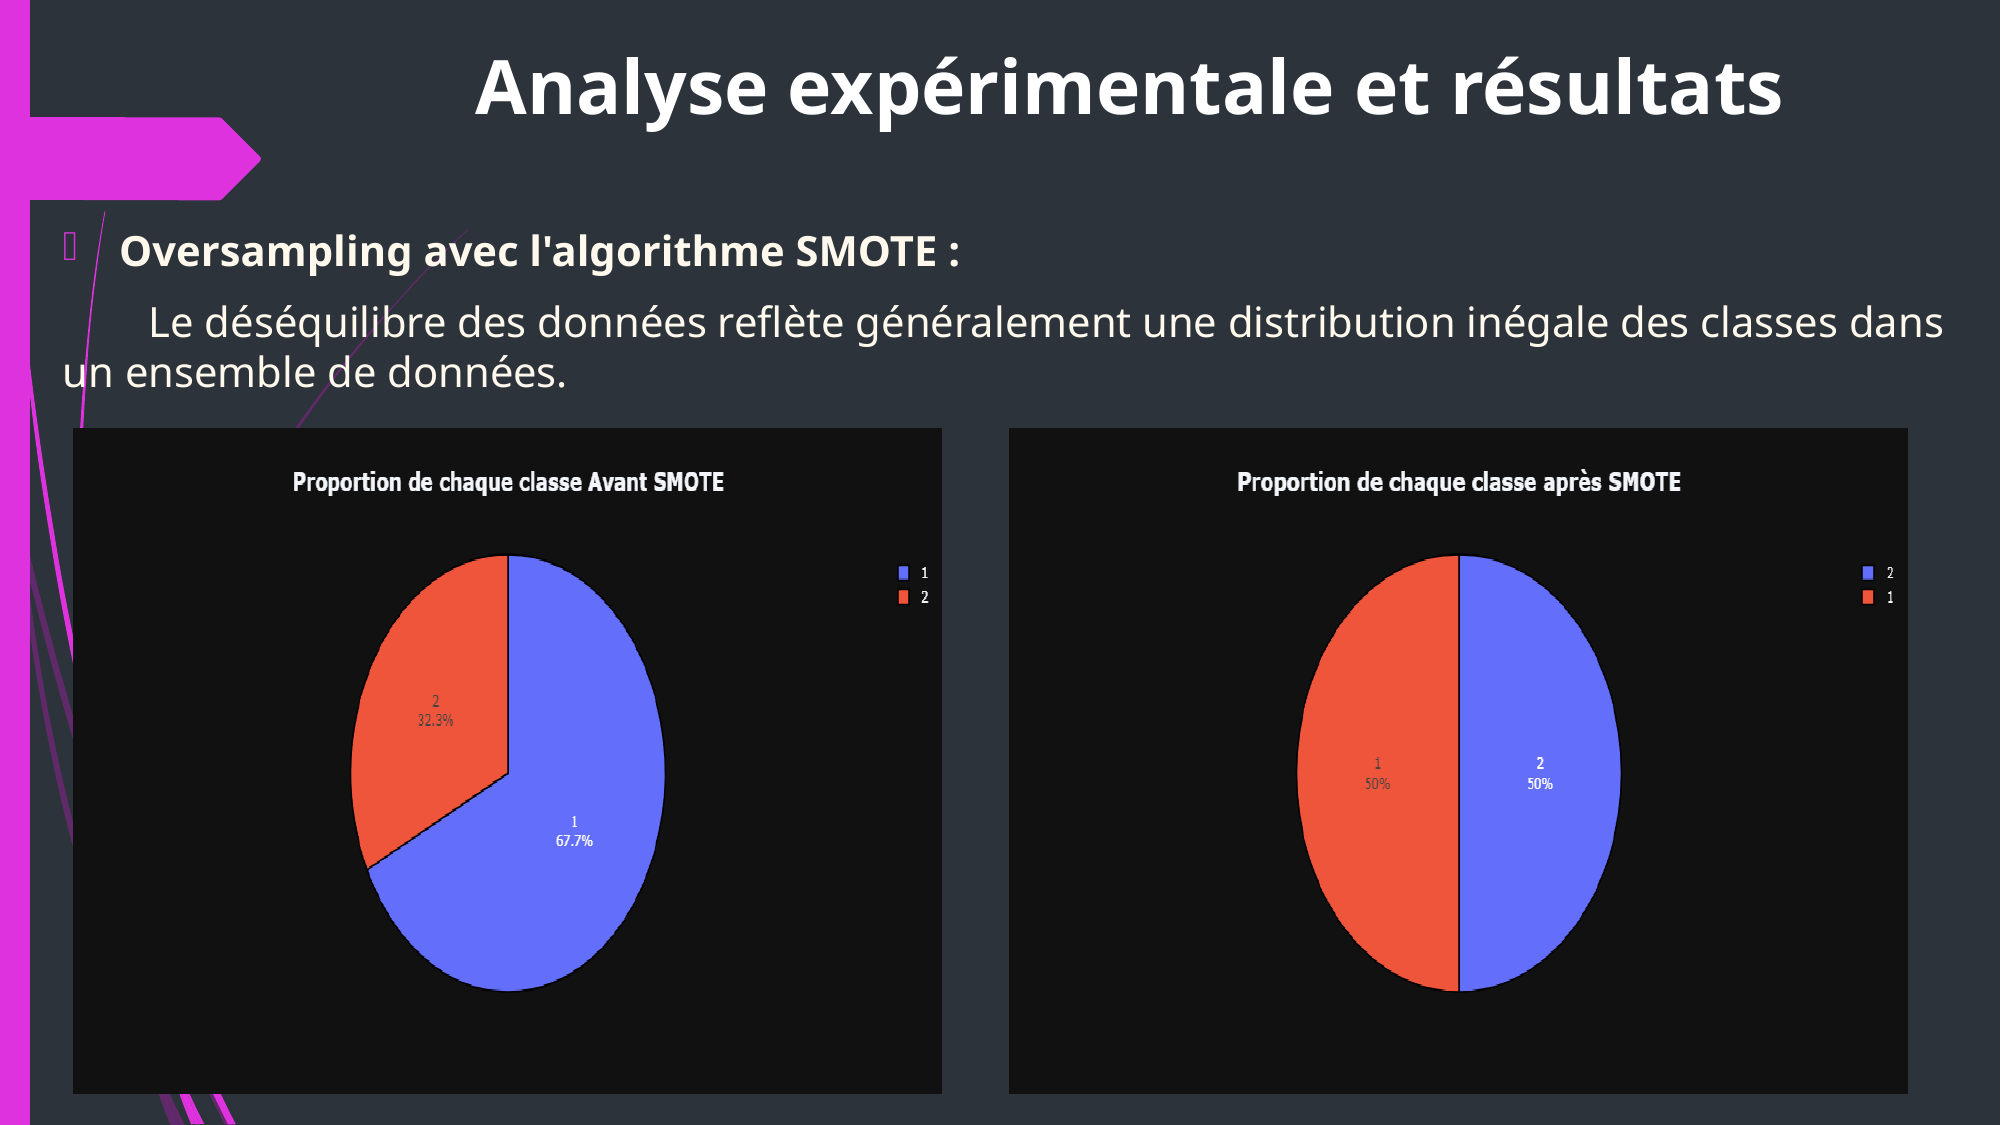

# Analyse expérimentale et résultats
Oversampling avec l'algorithme SMOTE :
 Le déséquilibre des données reflète généralement une distribution inégale des classes dans un ensemble de données.